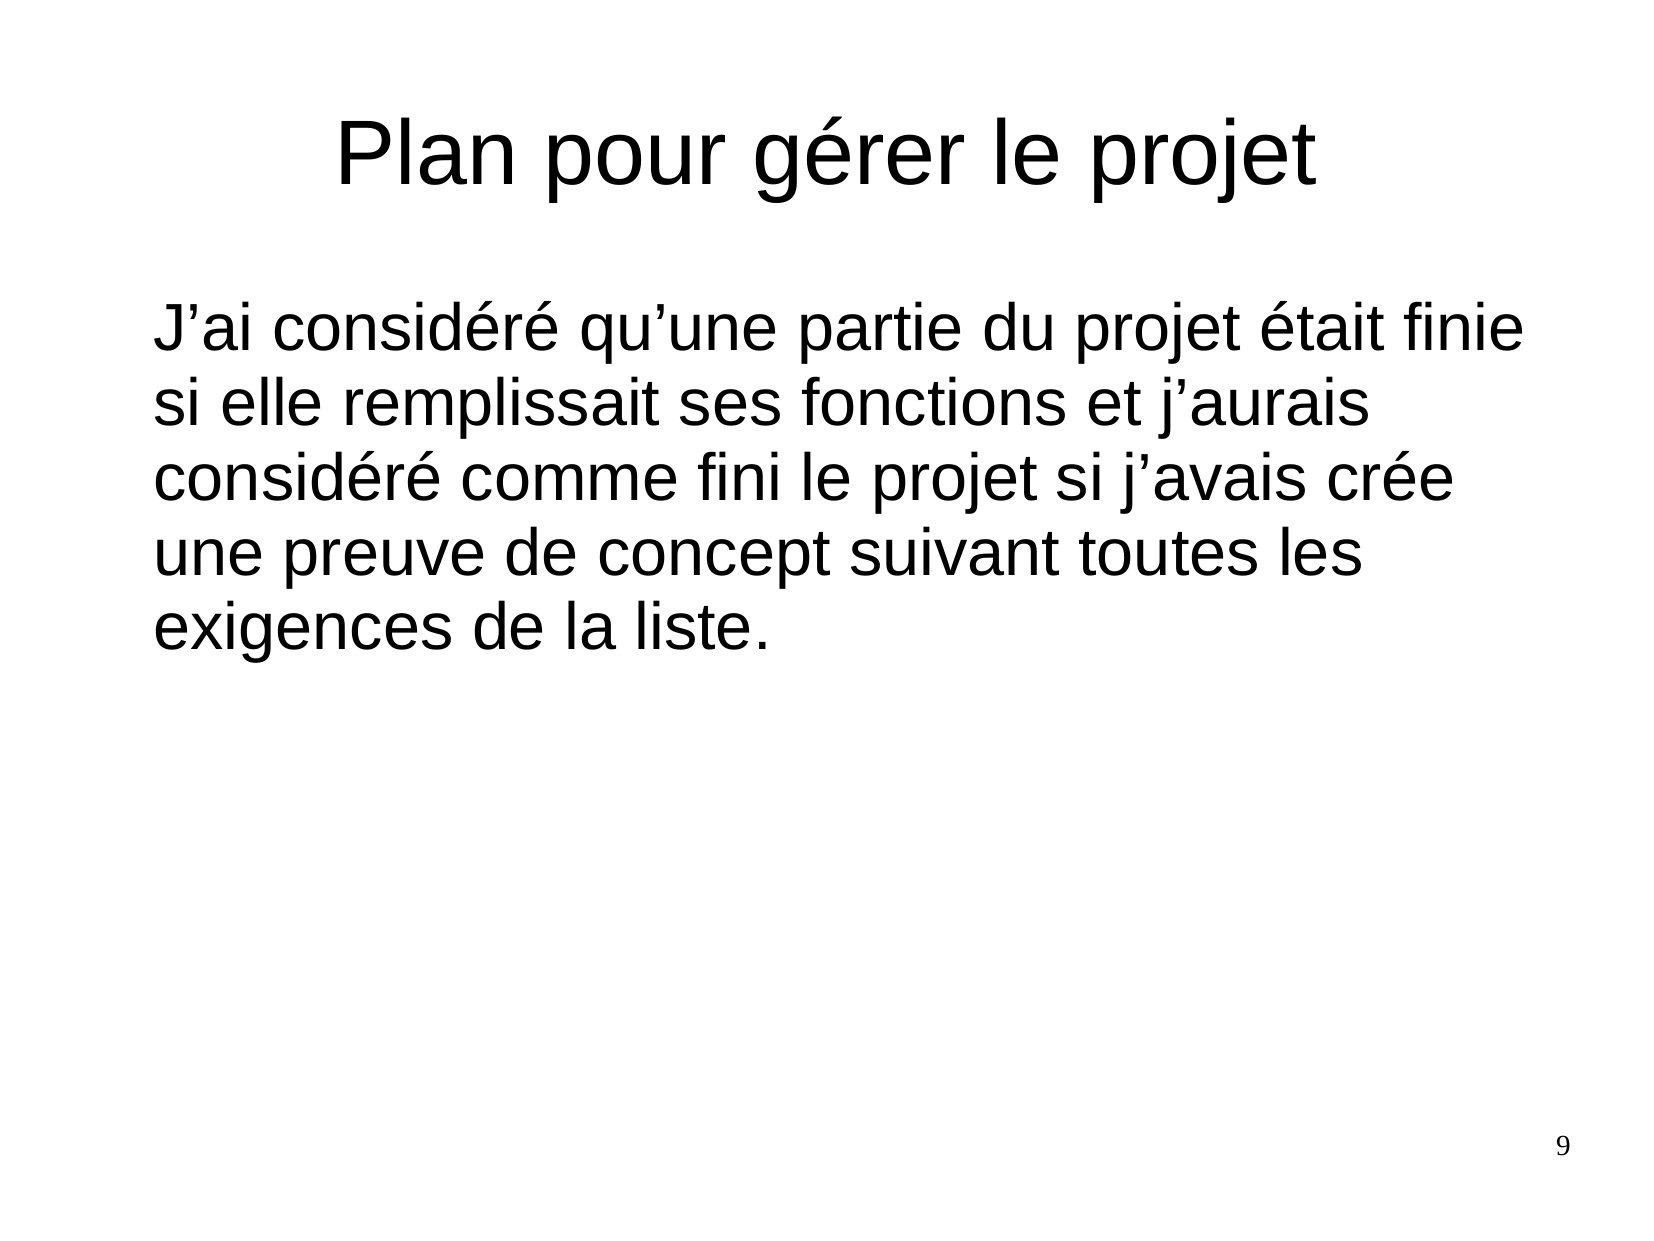

# Plan pour gérer le projet
J’ai considéré qu’une partie du projet était finie si elle remplissait ses fonctions et j’aurais considéré comme fini le projet si j’avais crée une preuve de concept suivant toutes les exigences de la liste.
9